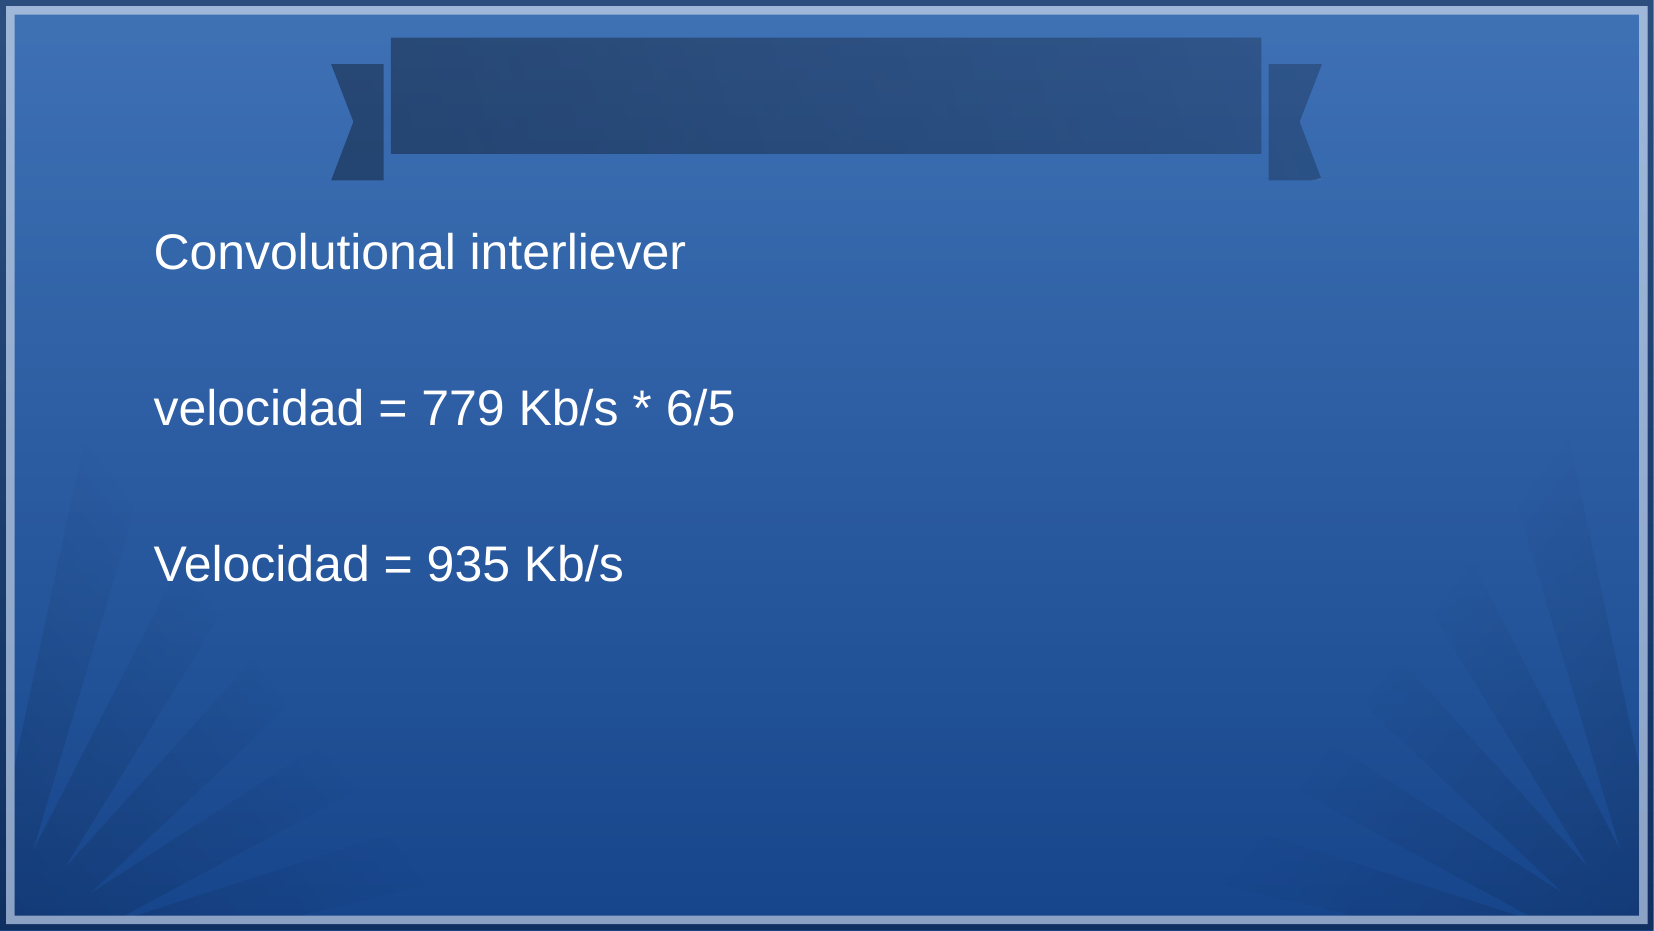

# Convolutional interliever
velocidad = 779 Kb/s * 6/5
Velocidad = 935 Kb/s